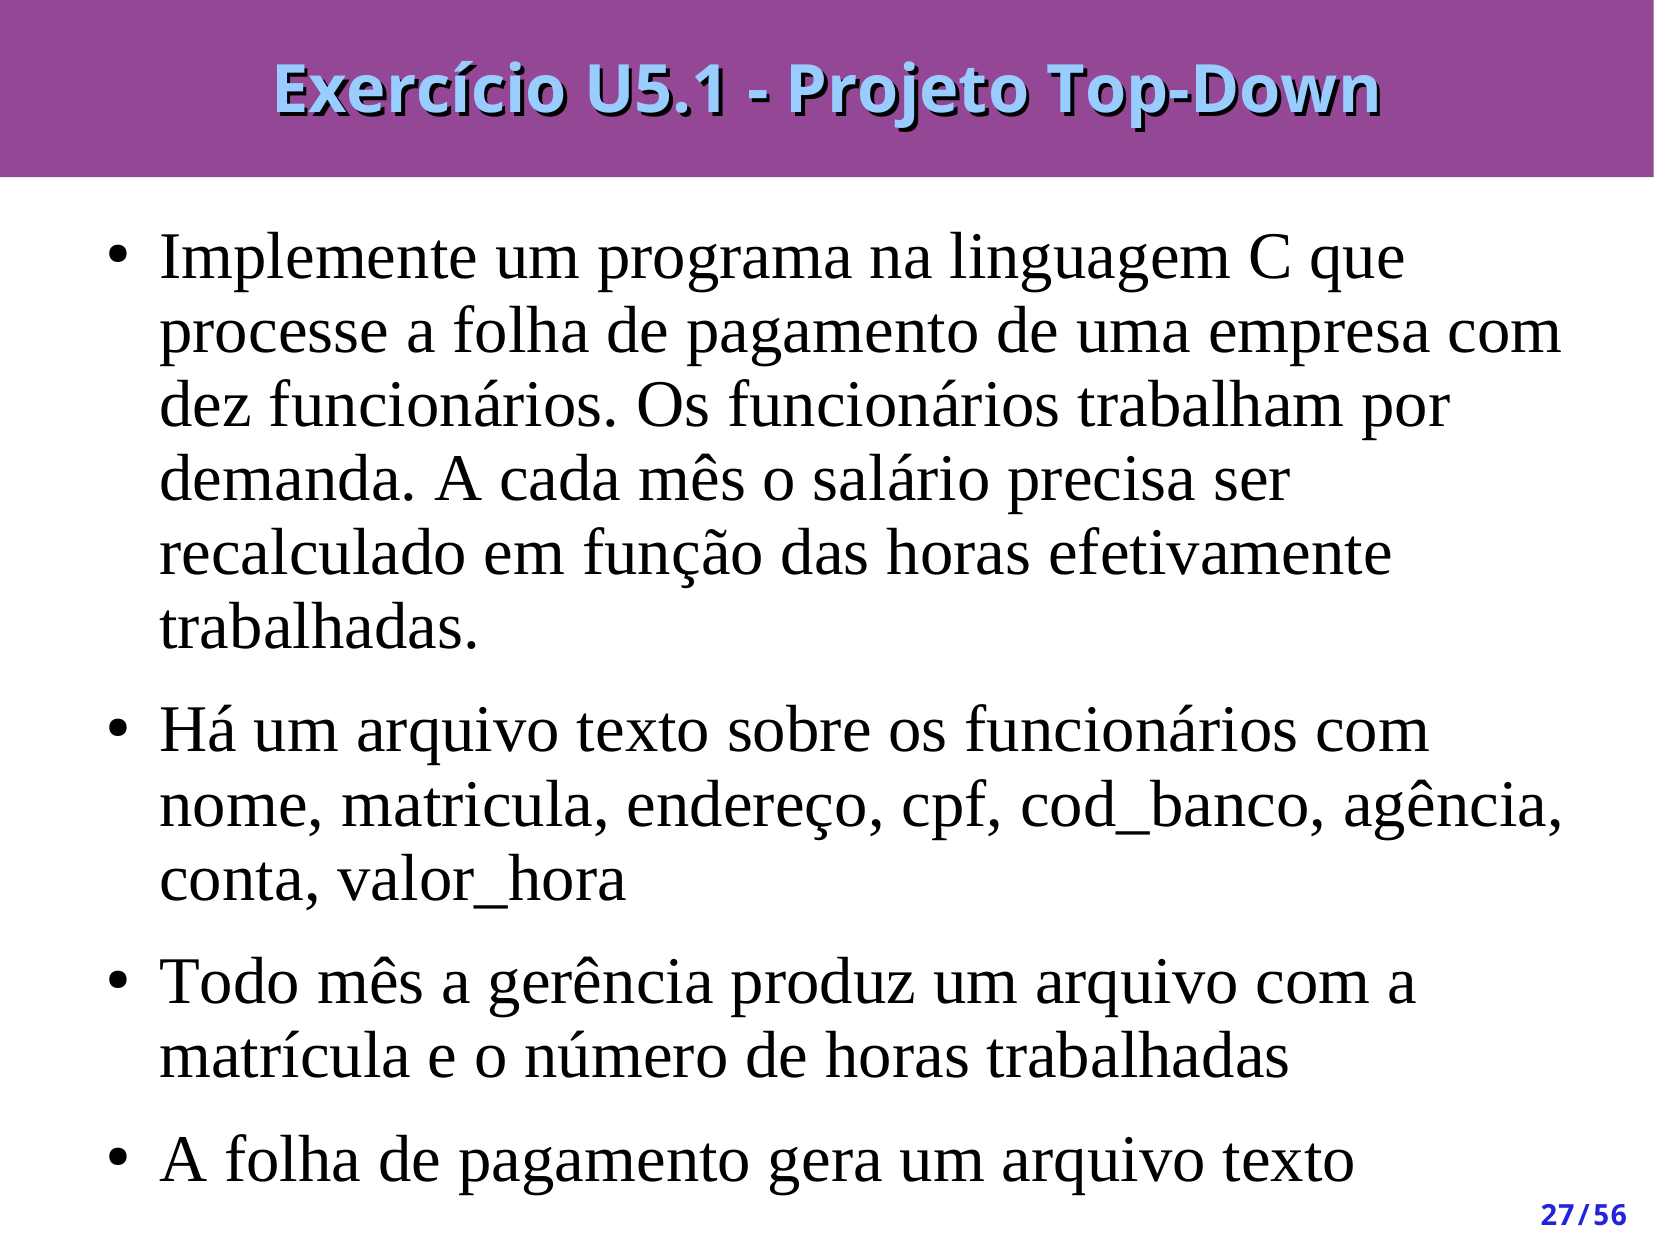

# Exercício U5.1 - Projeto Top-Down
Implemente um programa na linguagem C que processe a folha de pagamento de uma empresa com dez funcionários. Os funcionários trabalham por demanda. A cada mês o salário precisa ser recalculado em função das horas efetivamente trabalhadas.
Há um arquivo texto sobre os funcionários com nome, matricula, endereço, cpf, cod_banco, agência, conta, valor_hora
Todo mês a gerência produz um arquivo com a matrícula e o número de horas trabalhadas
A folha de pagamento gera um arquivo texto
27